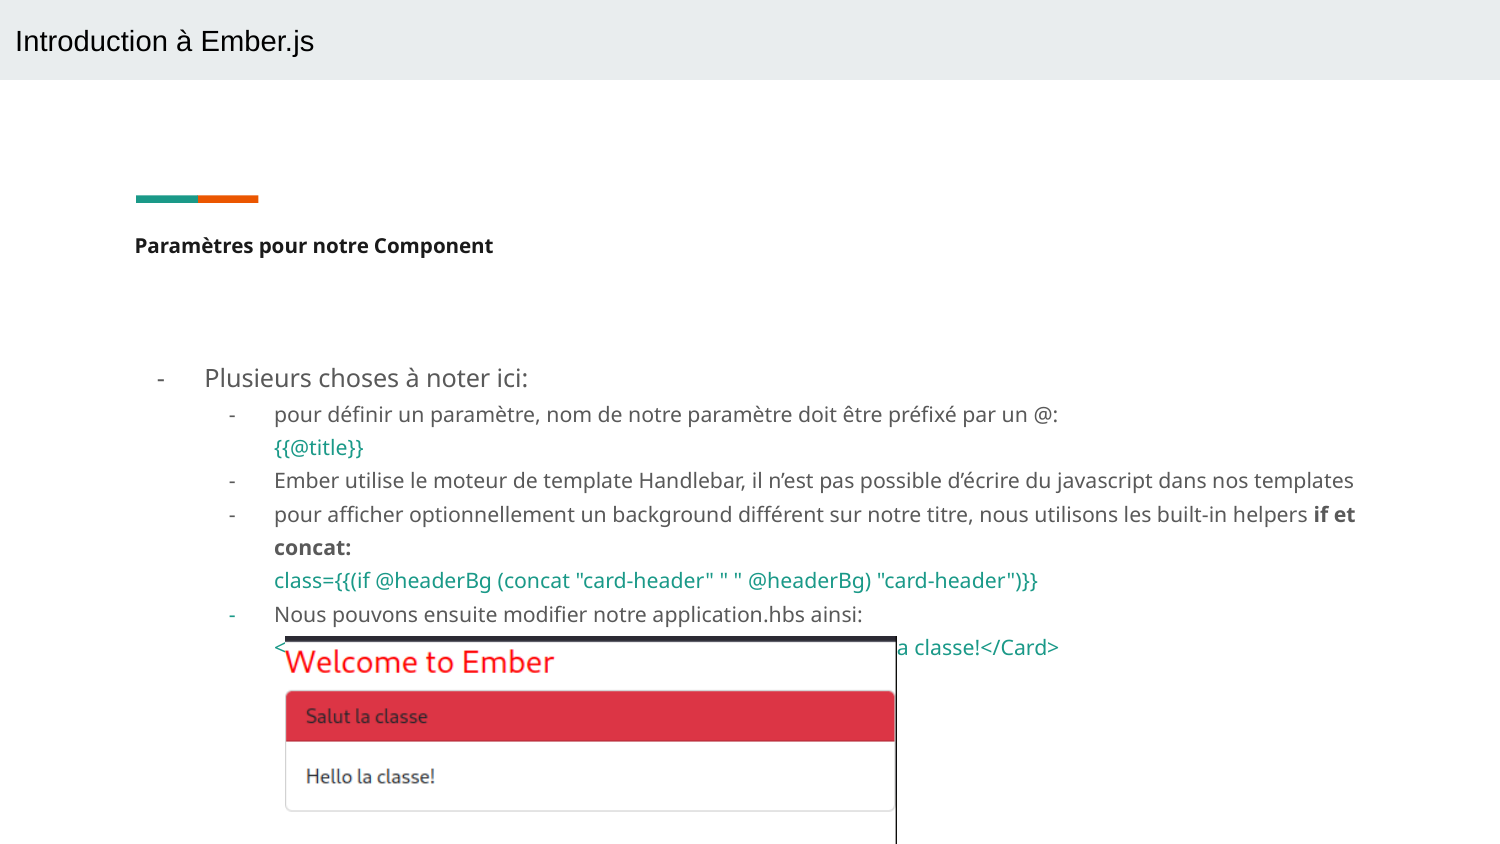

# Paramètres pour notre Component
Plusieurs choses à noter ici:
pour définir un paramètre, nom de notre paramètre doit être préfixé par un @:
{{@title}}
Ember utilise le moteur de template Handlebar, il n’est pas possible d’écrire du javascript dans nos templates
pour afficher optionnellement un background différent sur notre titre, nous utilisons les built-in helpers if et concat:
class={{(if @headerBg (concat "card-header" " " @headerBg) "card-header")}}
Nous pouvons ensuite modifier notre application.hbs ainsi:
<Card @title="Salut la classe" @headerBg="bg-danger">Hello la classe!</Card>